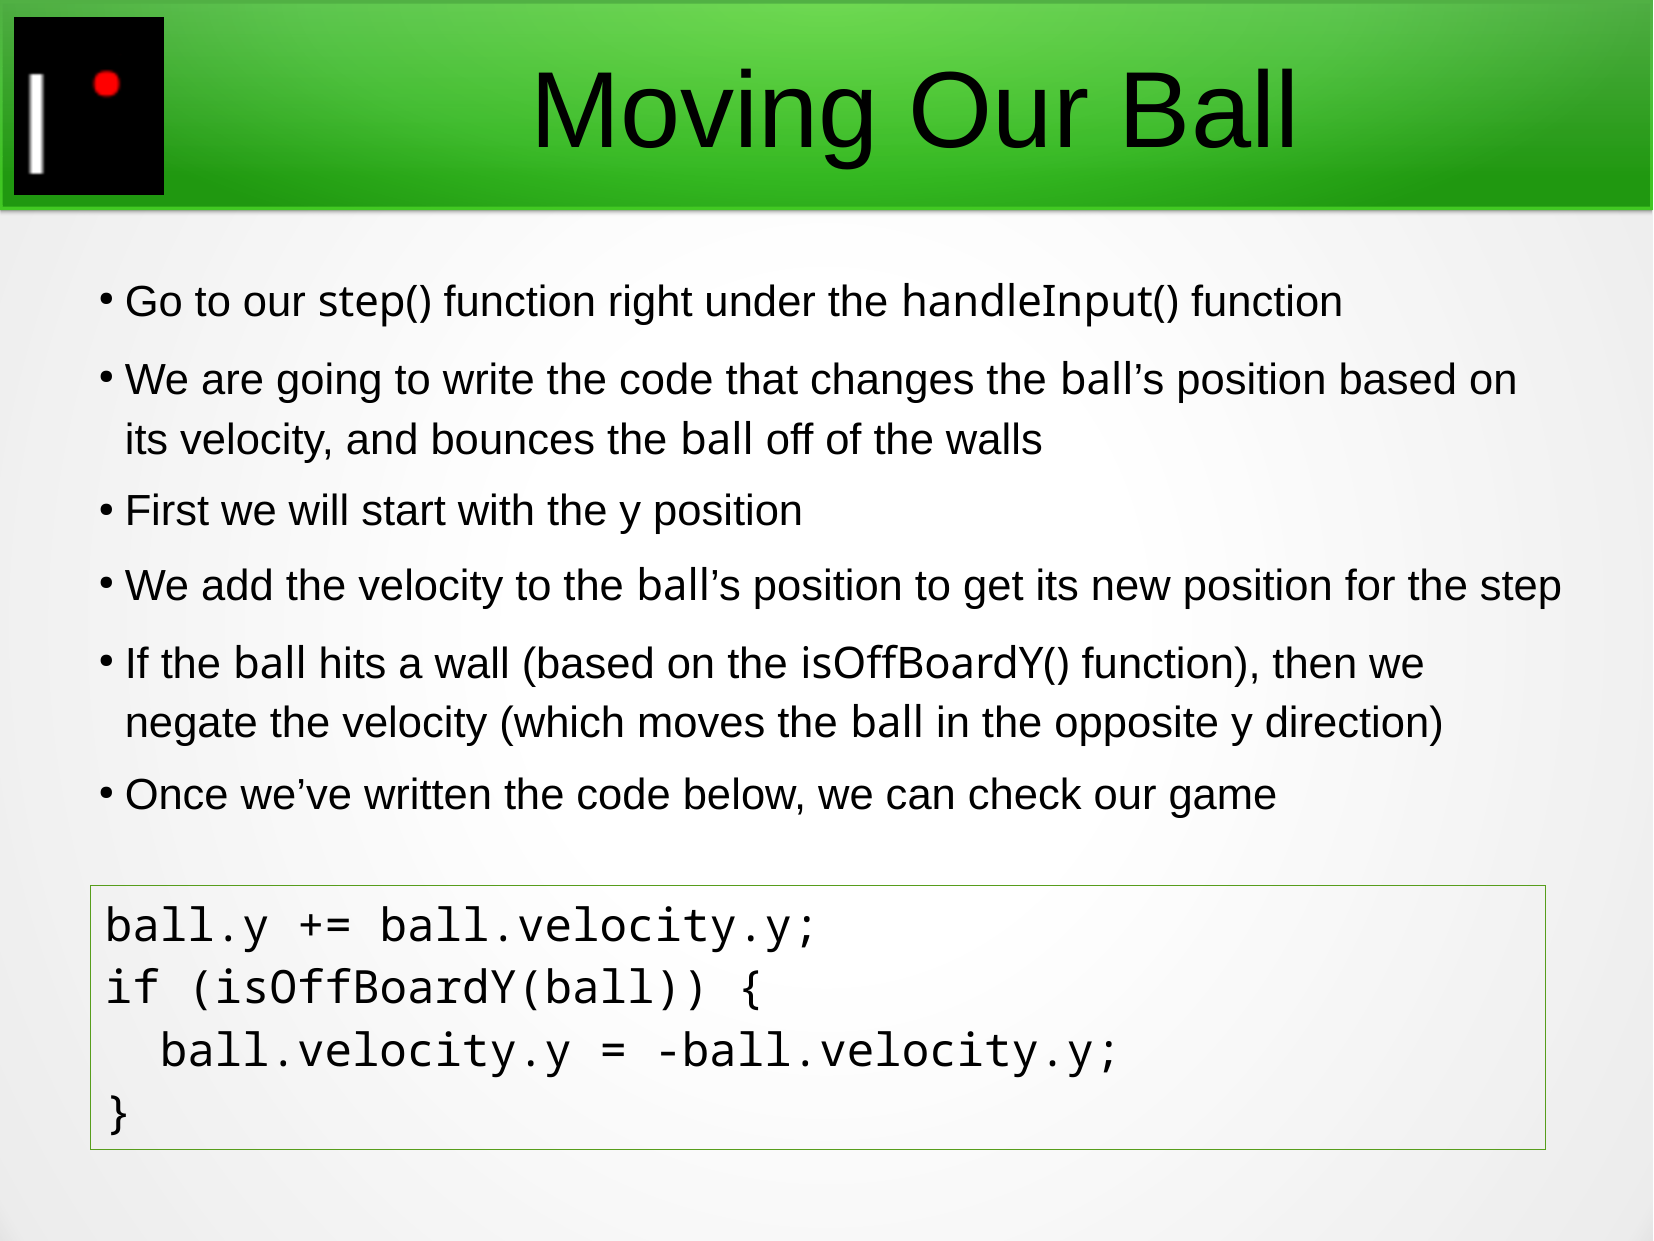

# Moving Our Ball
Go to our step() function right under the handleInput() function
We are going to write the code that changes the ball’s position based on its velocity, and bounces the ball off of the walls
First we will start with the y position
We add the velocity to the ball’s position to get its new position for the step
If the ball hits a wall (based on the isOffBoardY() function), then we negate the velocity (which moves the ball in the opposite y direction)
Once we’ve written the code below, we can check our game
ball.y += ball.velocity.y;
if (isOffBoardY(ball)) {
 ball.velocity.y = -ball.velocity.y;
}